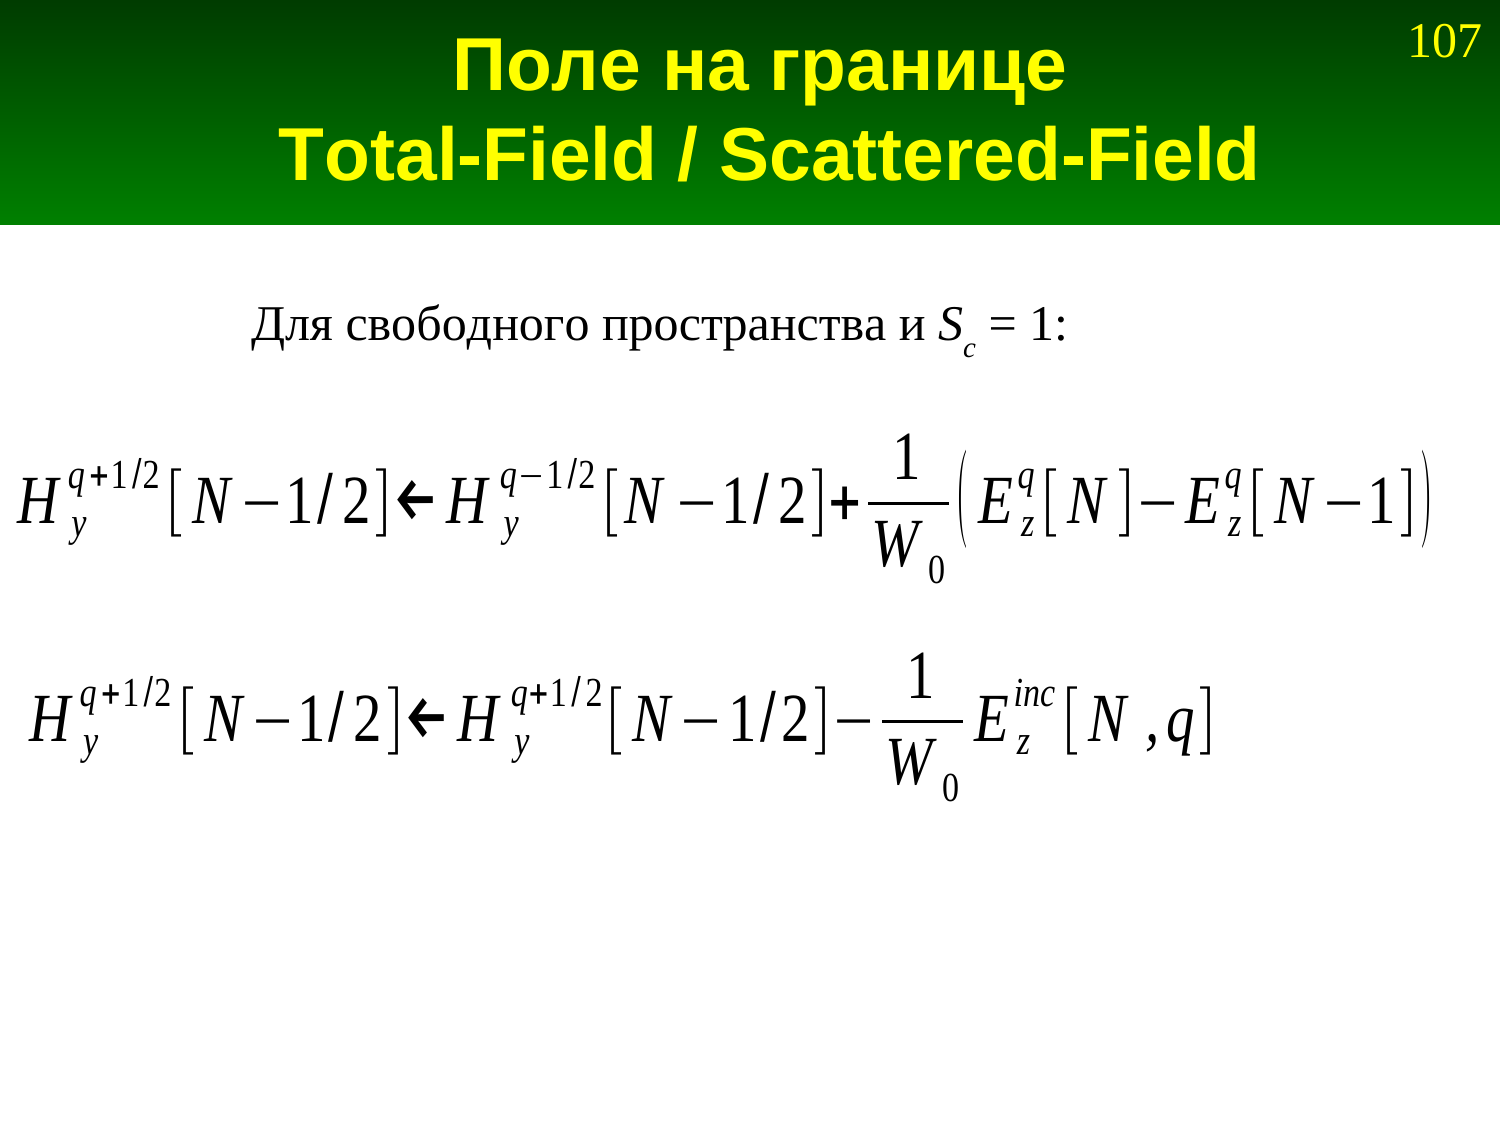

# Поле на границе Total-Field / Scattered-Field
Для свободного пространства и Sc = 1: